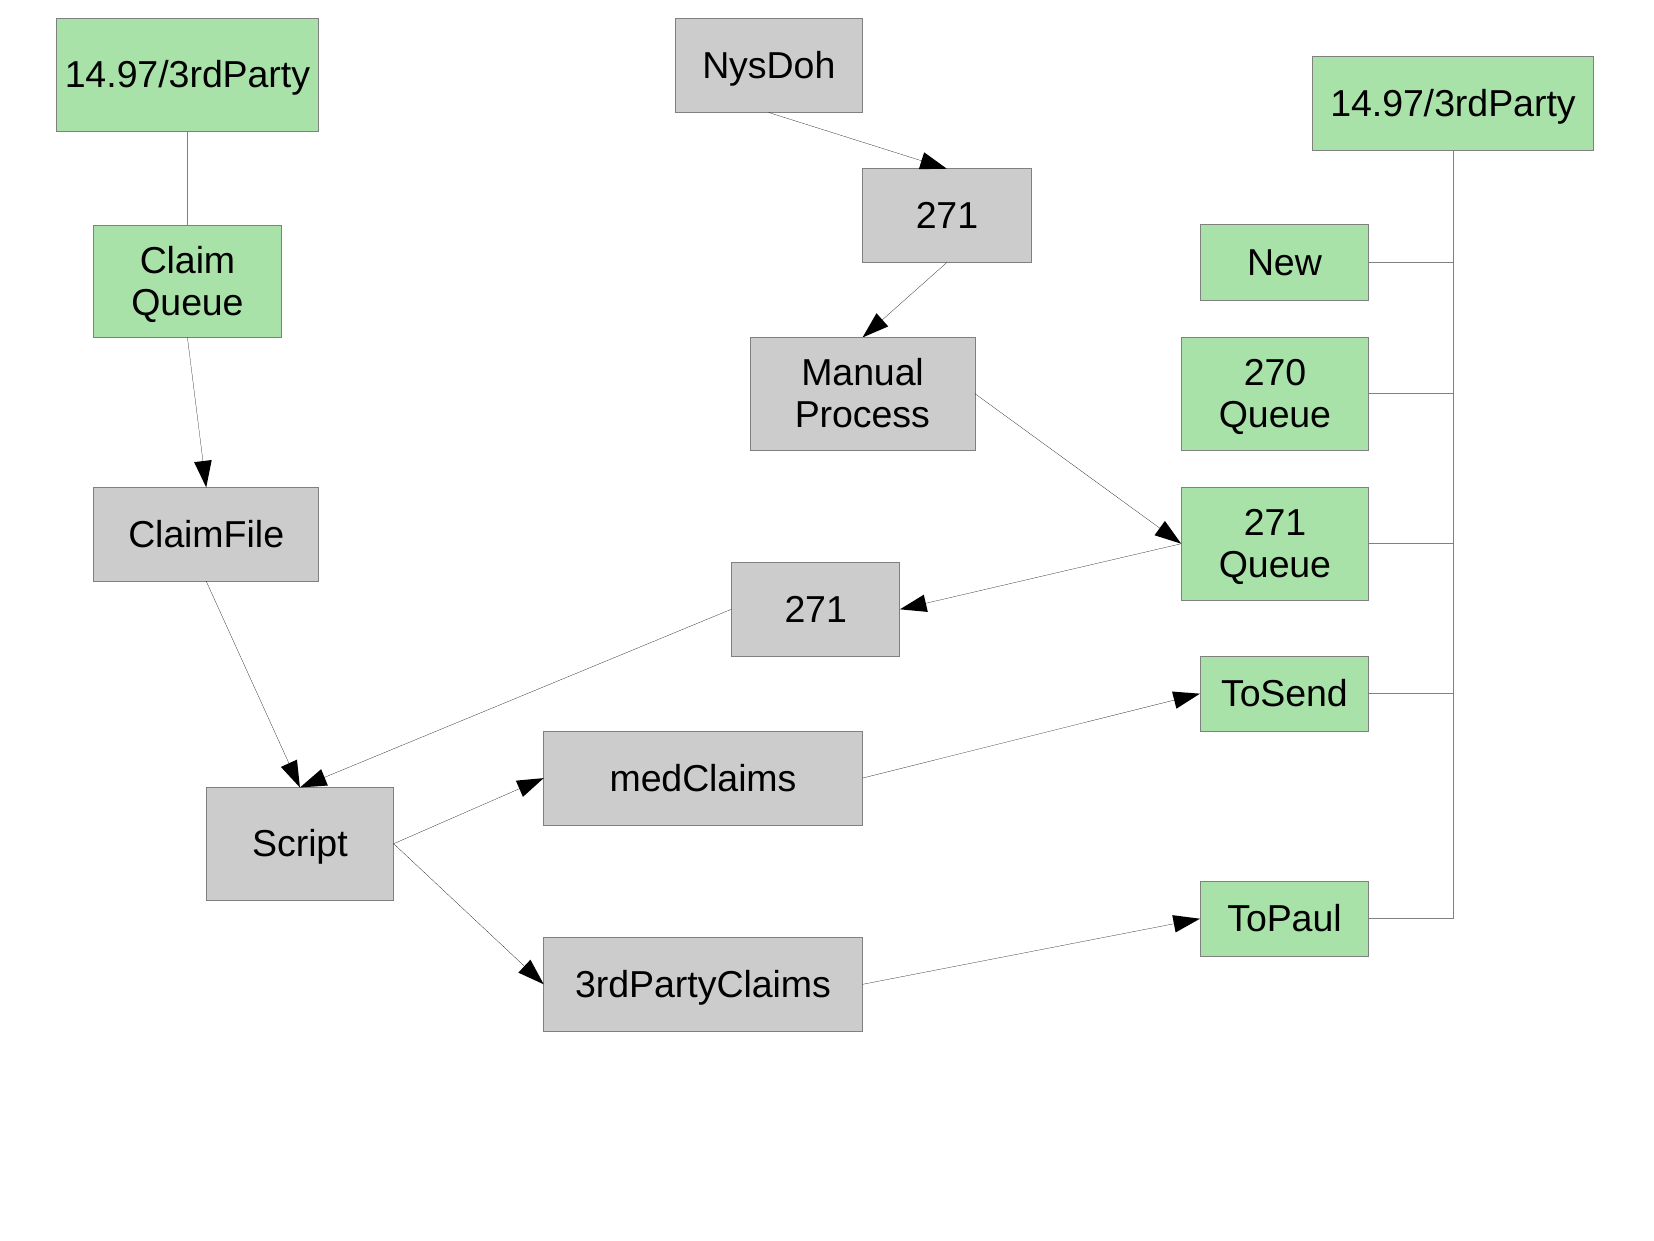

14.97/3rdParty
NysDoh
14.97/3rdParty
271
New
Claim
Queue
Manual
Process
270
Queue
ClaimFile
271
Queue
271
ToSend
medClaims
Script
ToPaul
3rdPartyClaims